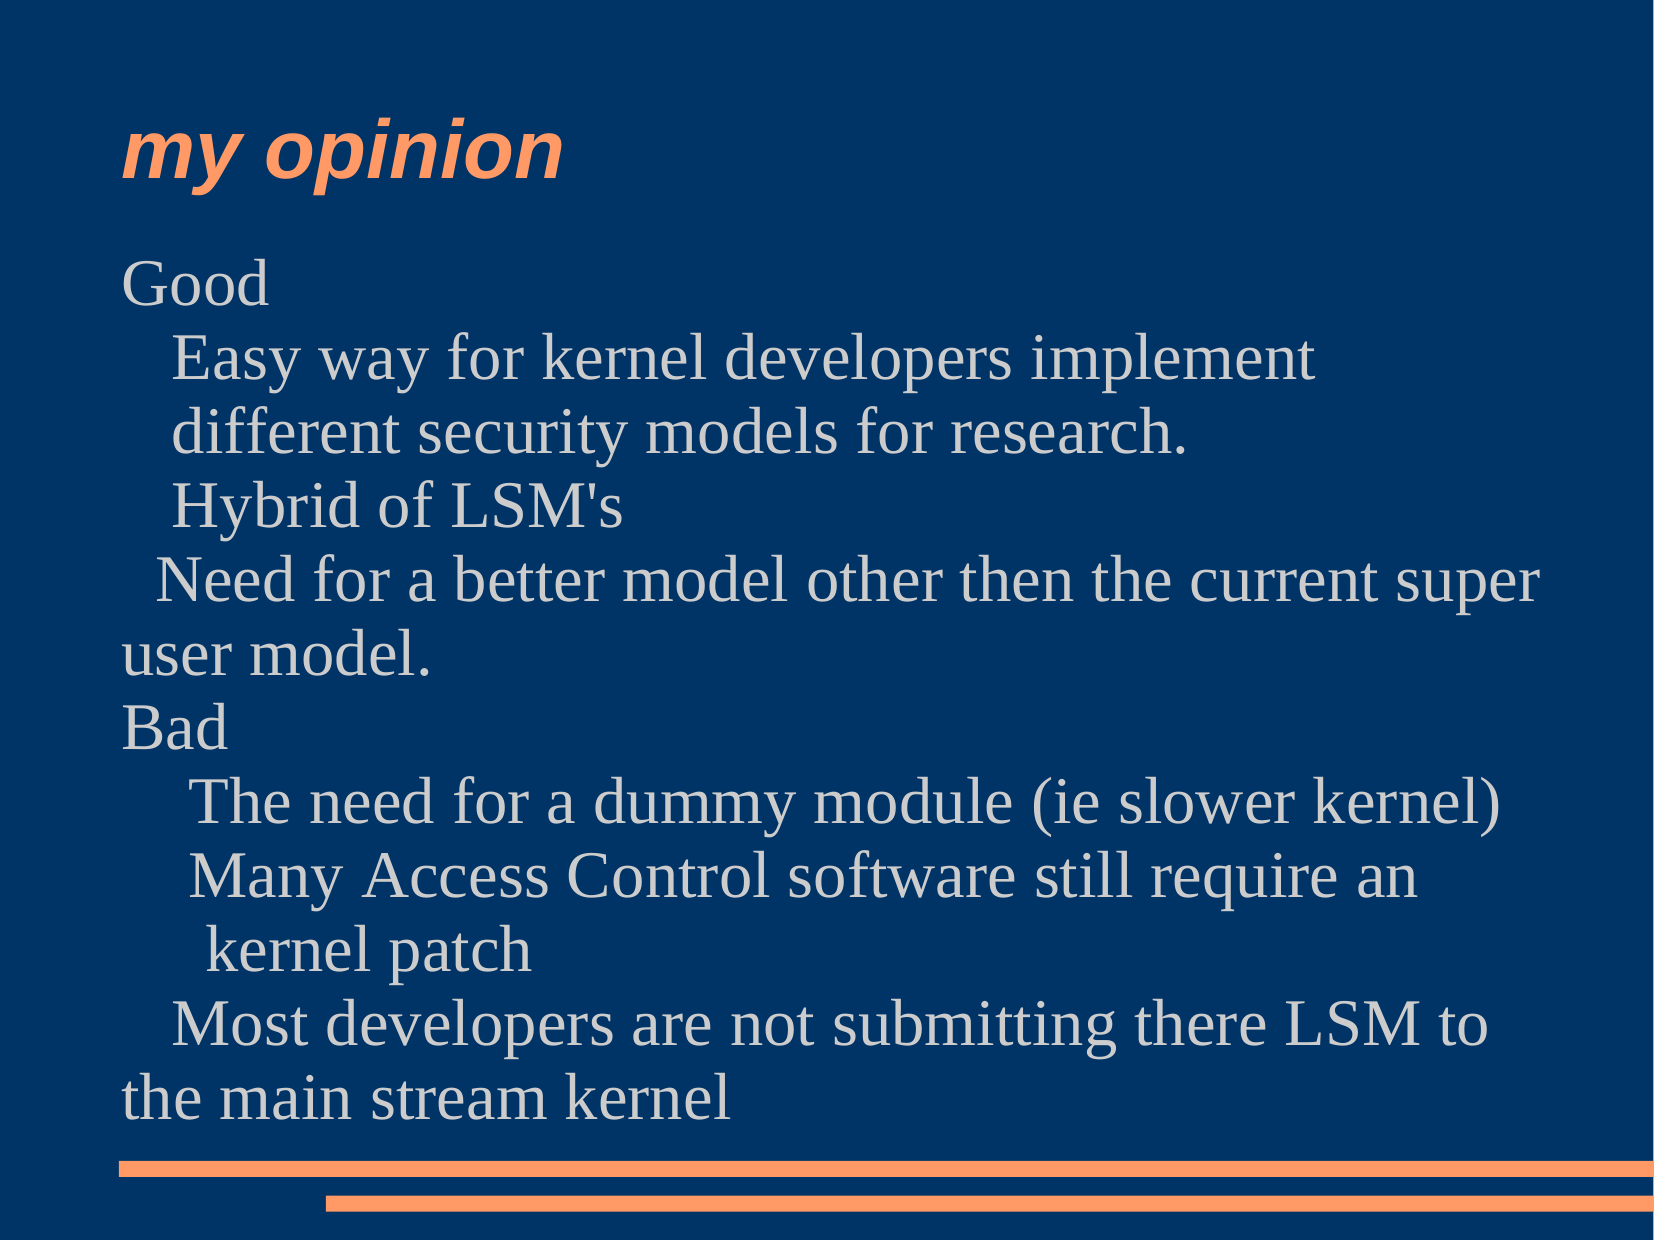

# my opinion
Good
 Easy way for kernel developers implement different security models for research.
 Hybrid of LSM's
 Need for a better model other then the current super user model.
Bad
 The need for a dummy module (ie slower kernel)
 Many Access Control software still require an kernel patch
 Most developers are not submitting there LSM to the main stream kernel